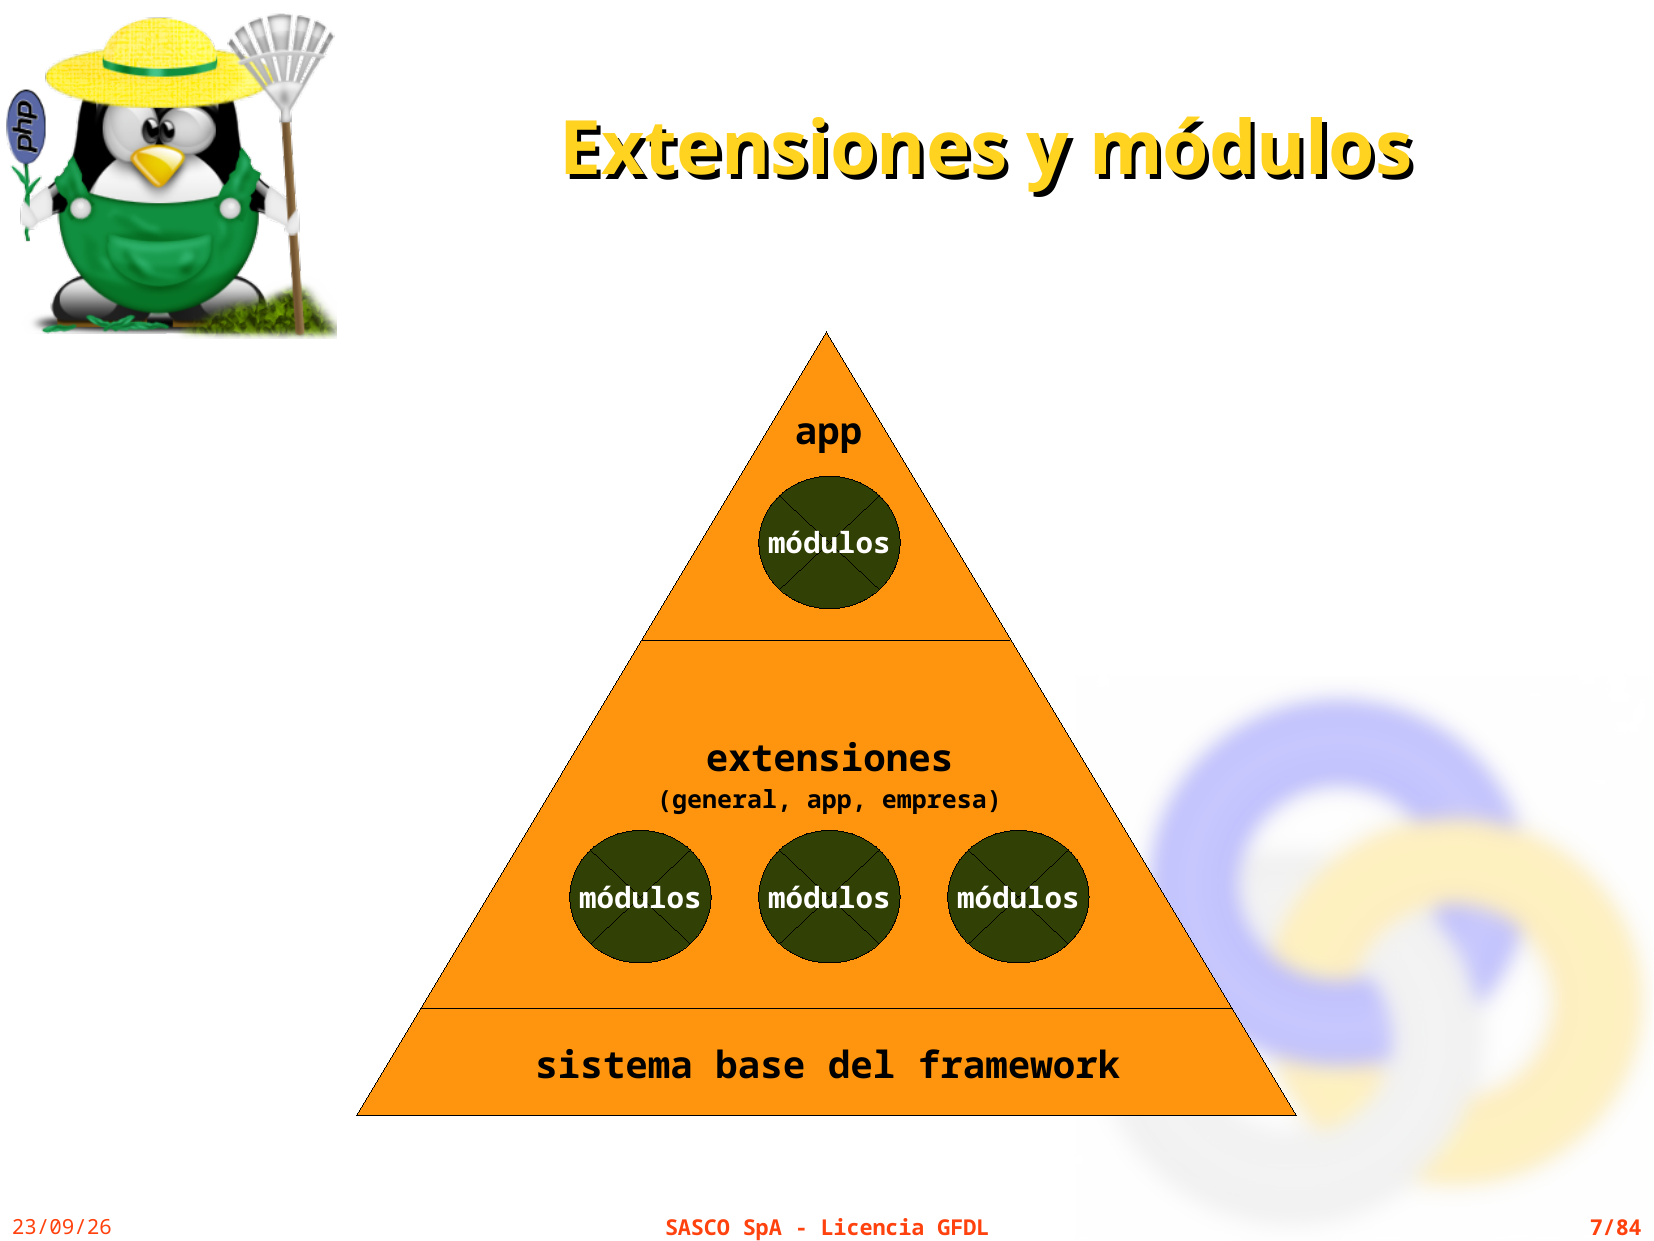

# Extensiones y módulos
app
módulos
extensiones
(general, app, empresa)
módulos
módulos
módulos
sistema base del framework
SASCO SpA - Licencia GFDL
7